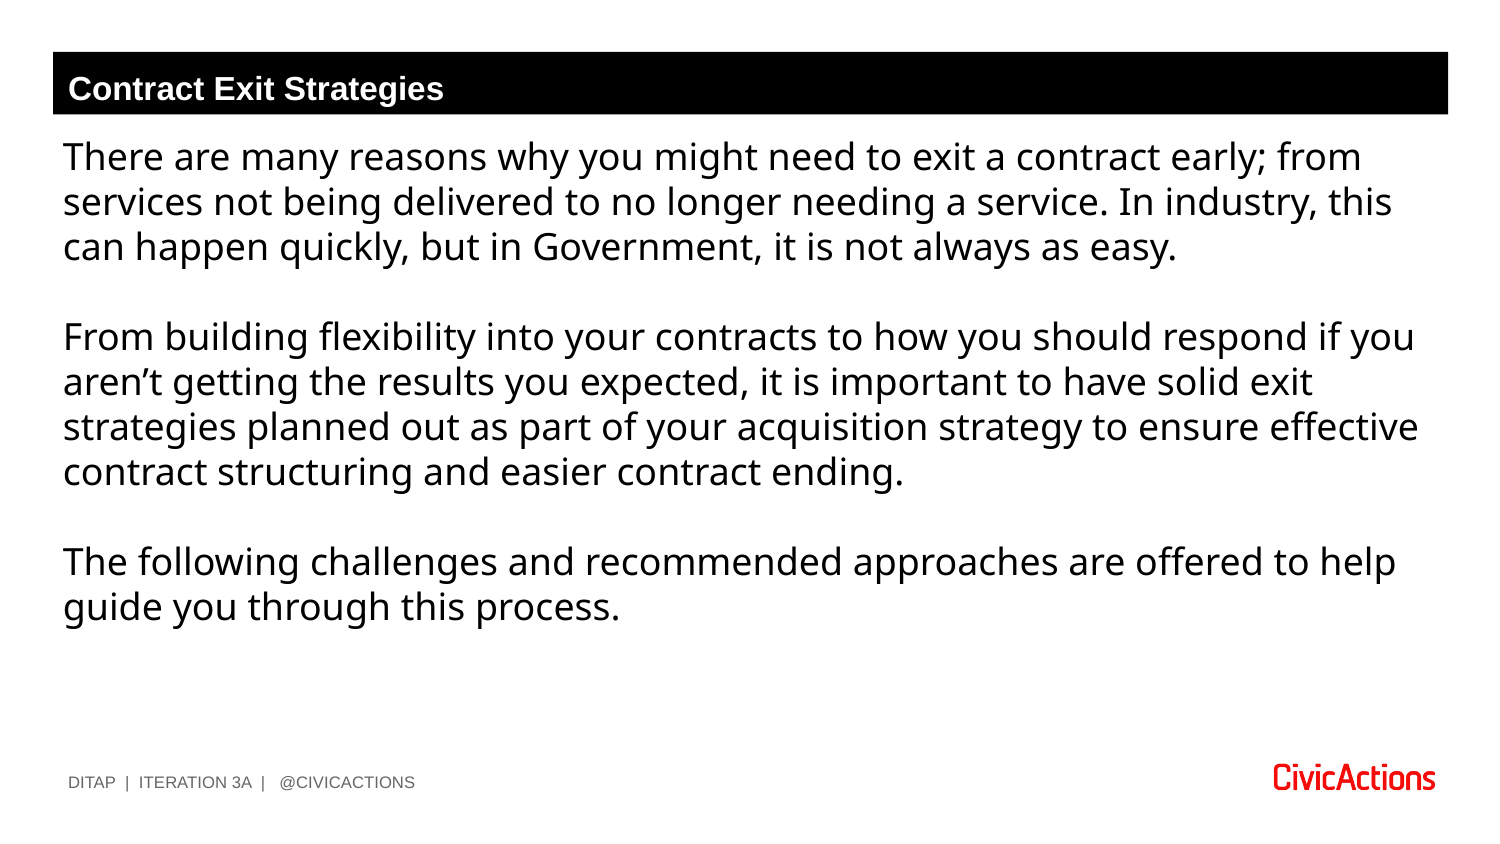

Contract Exit Strategies
# There are many reasons why you might need to exit a contract early; from services not being delivered to no longer needing a service. In industry, this can happen quickly, but in Government, it is not always as easy.
From building flexibility into your contracts to how you should respond if you aren’t getting the results you expected, it is important to have solid exit strategies planned out as part of your acquisition strategy to ensure effective contract structuring and easier contract ending.
The following challenges and recommended approaches are offered to help guide you through this process.